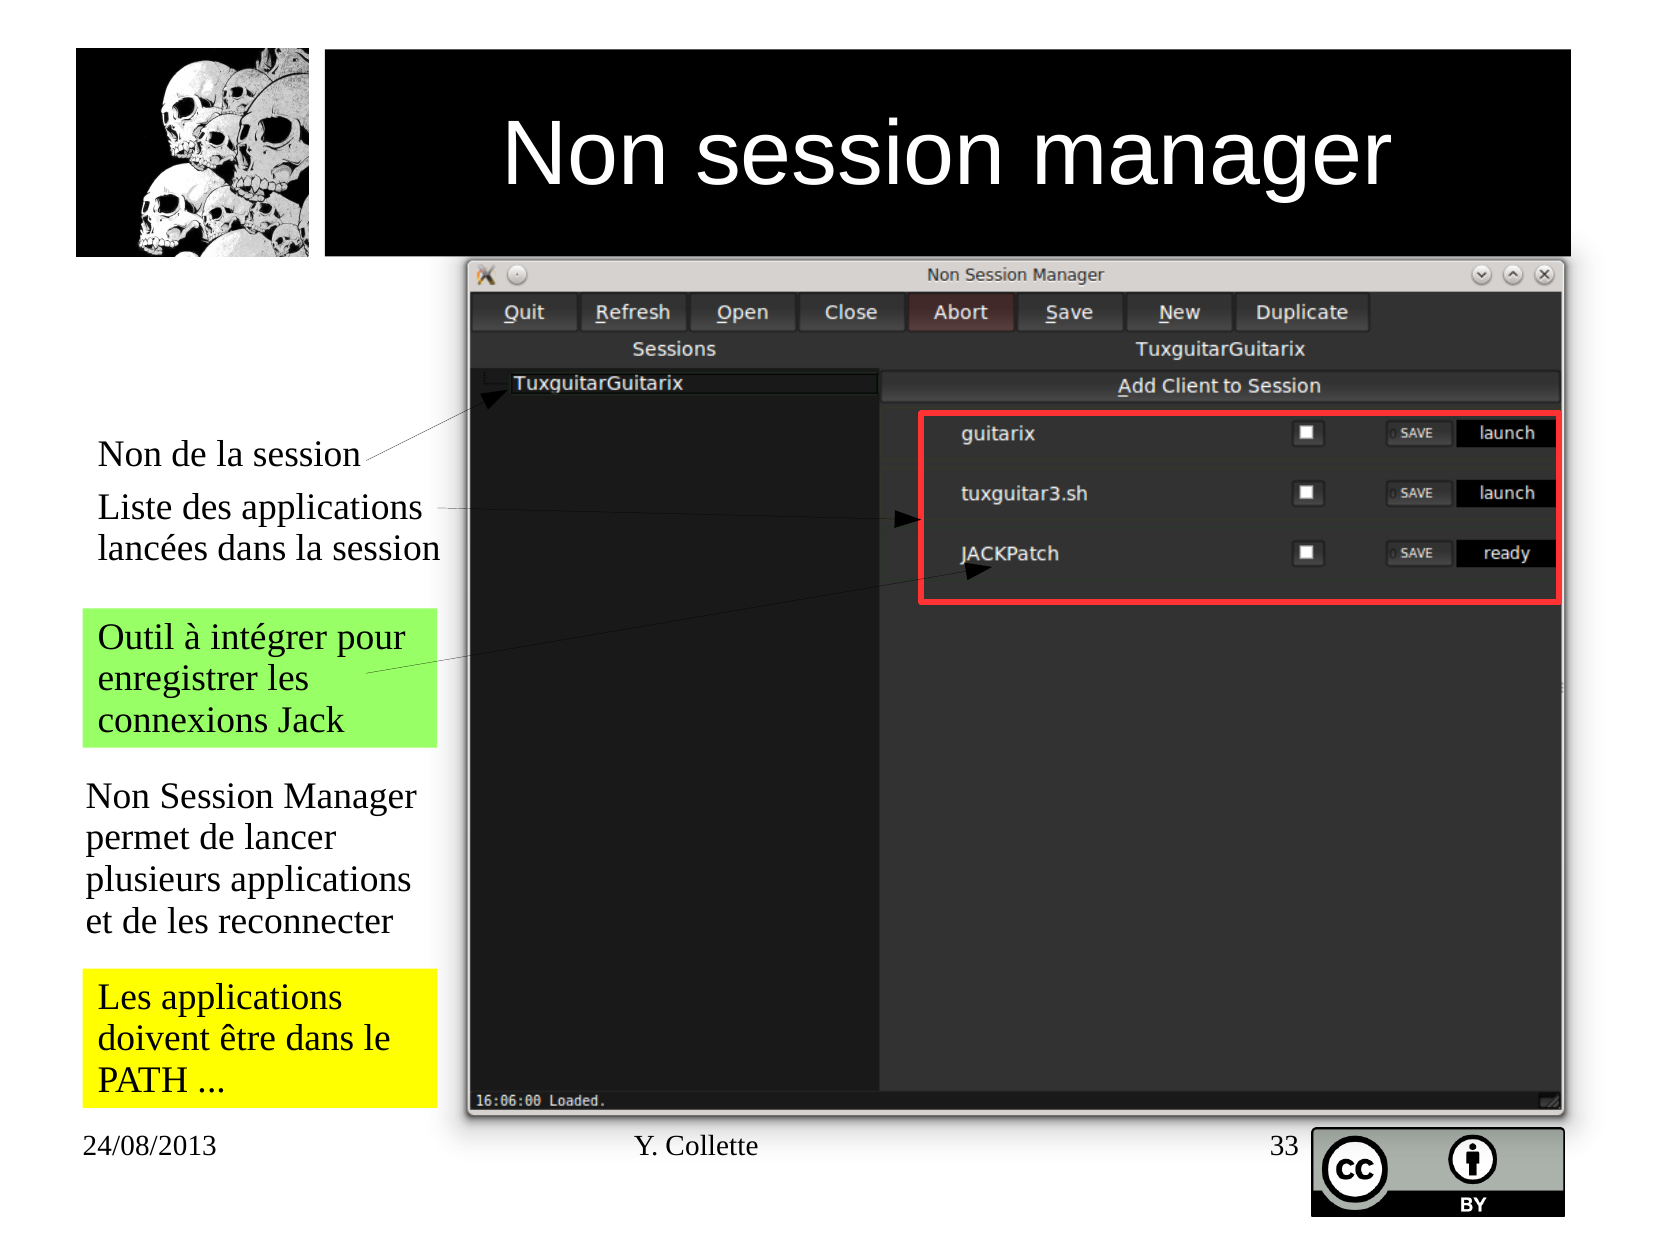

# Non session manager
Non de la session
Liste des applications lancées dans la session
Outil à intégrer pour enregistrer les connexions Jack
Non Session Manager permet de lancer plusieurs applications et de les reconnecter
Les applications doivent être dans le PATH ...
Y. Collette
33